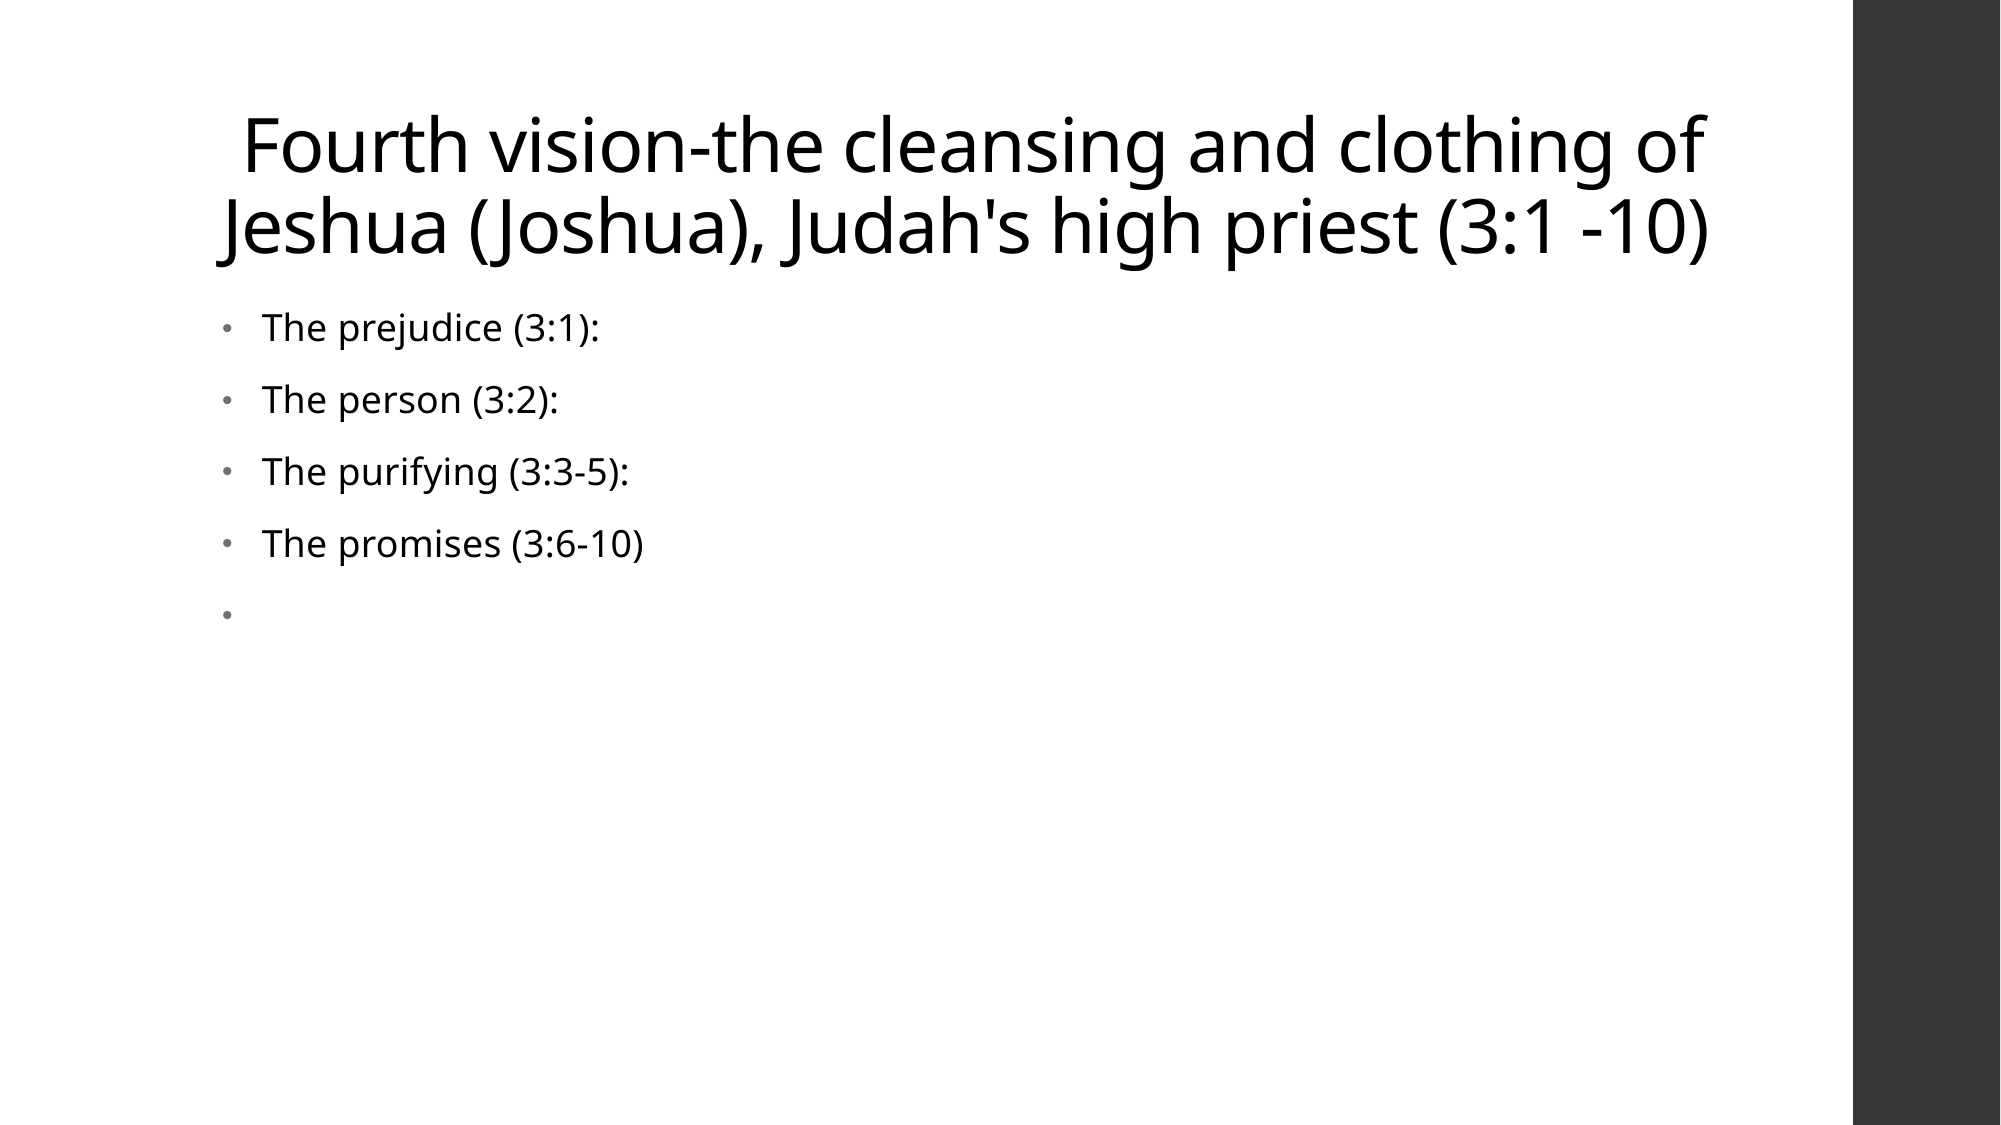

# Fourth vision-the cleansing and clothing of Jeshua (Joshua), Judah's high priest (3:1 -10)
 The prejudice (3:1):
 The person (3:2):
 The purifying (3:3-5):
 The promises (3:6-10)